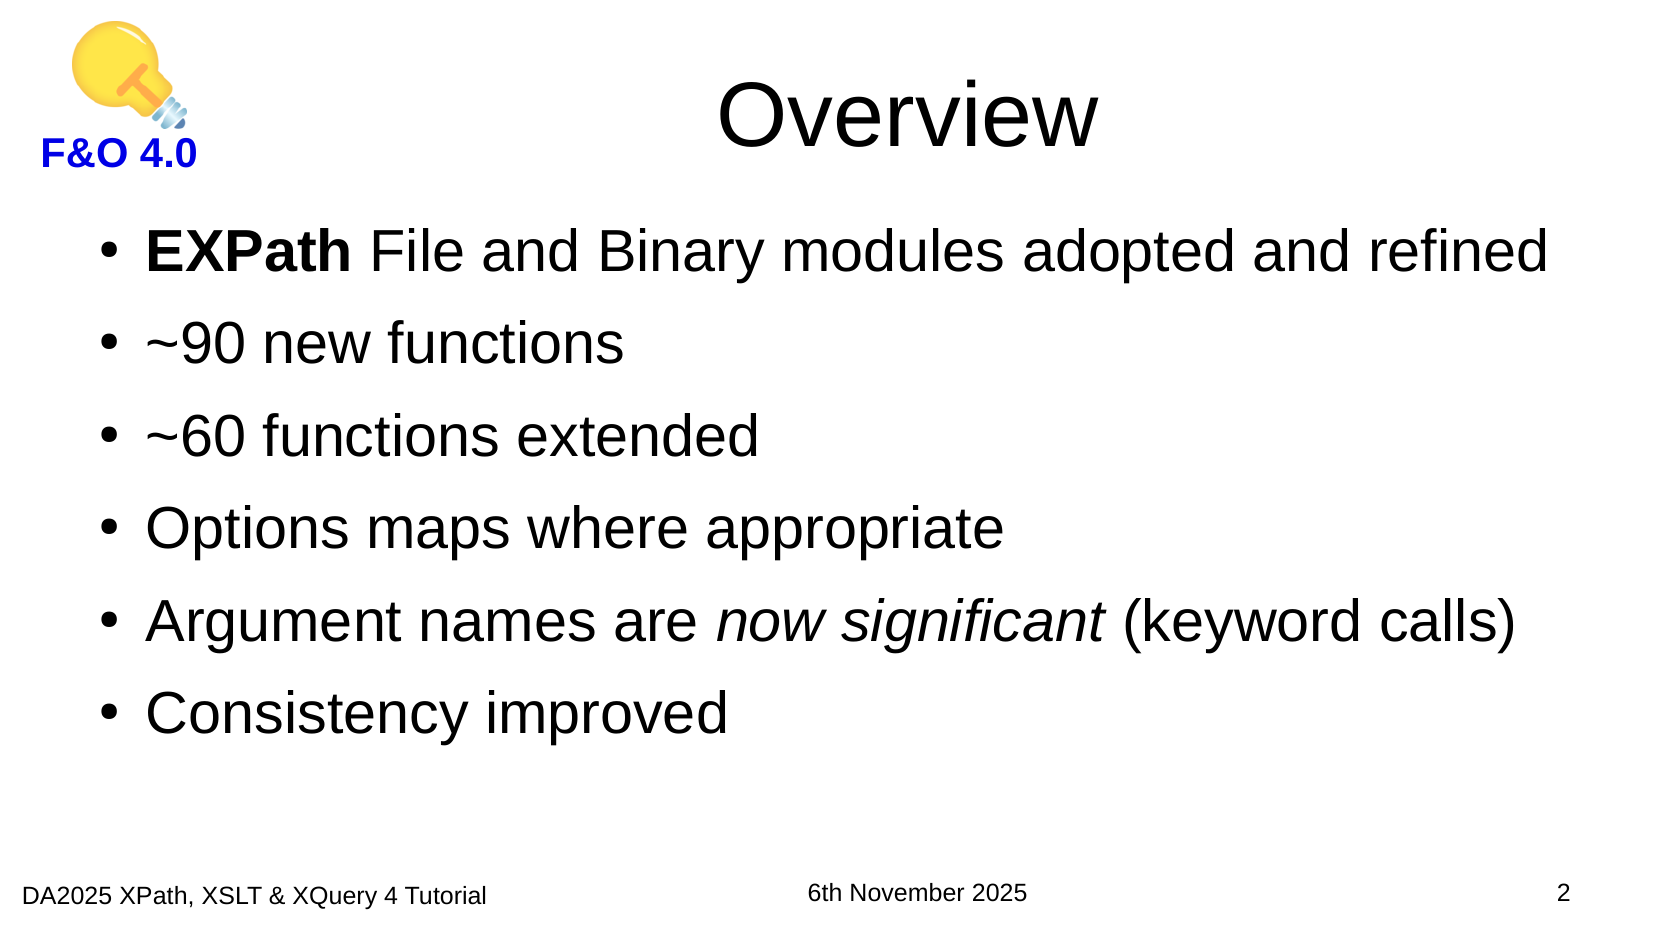

# Overview
EXPath File and Binary modules adopted and refined
~90 new functions
~60 functions extended
Options maps where appropriate
Argument names are now significant (keyword calls)
Consistency improved
2
6th November 2025
DA2025 XPath, XSLT & XQuery 4 Tutorial